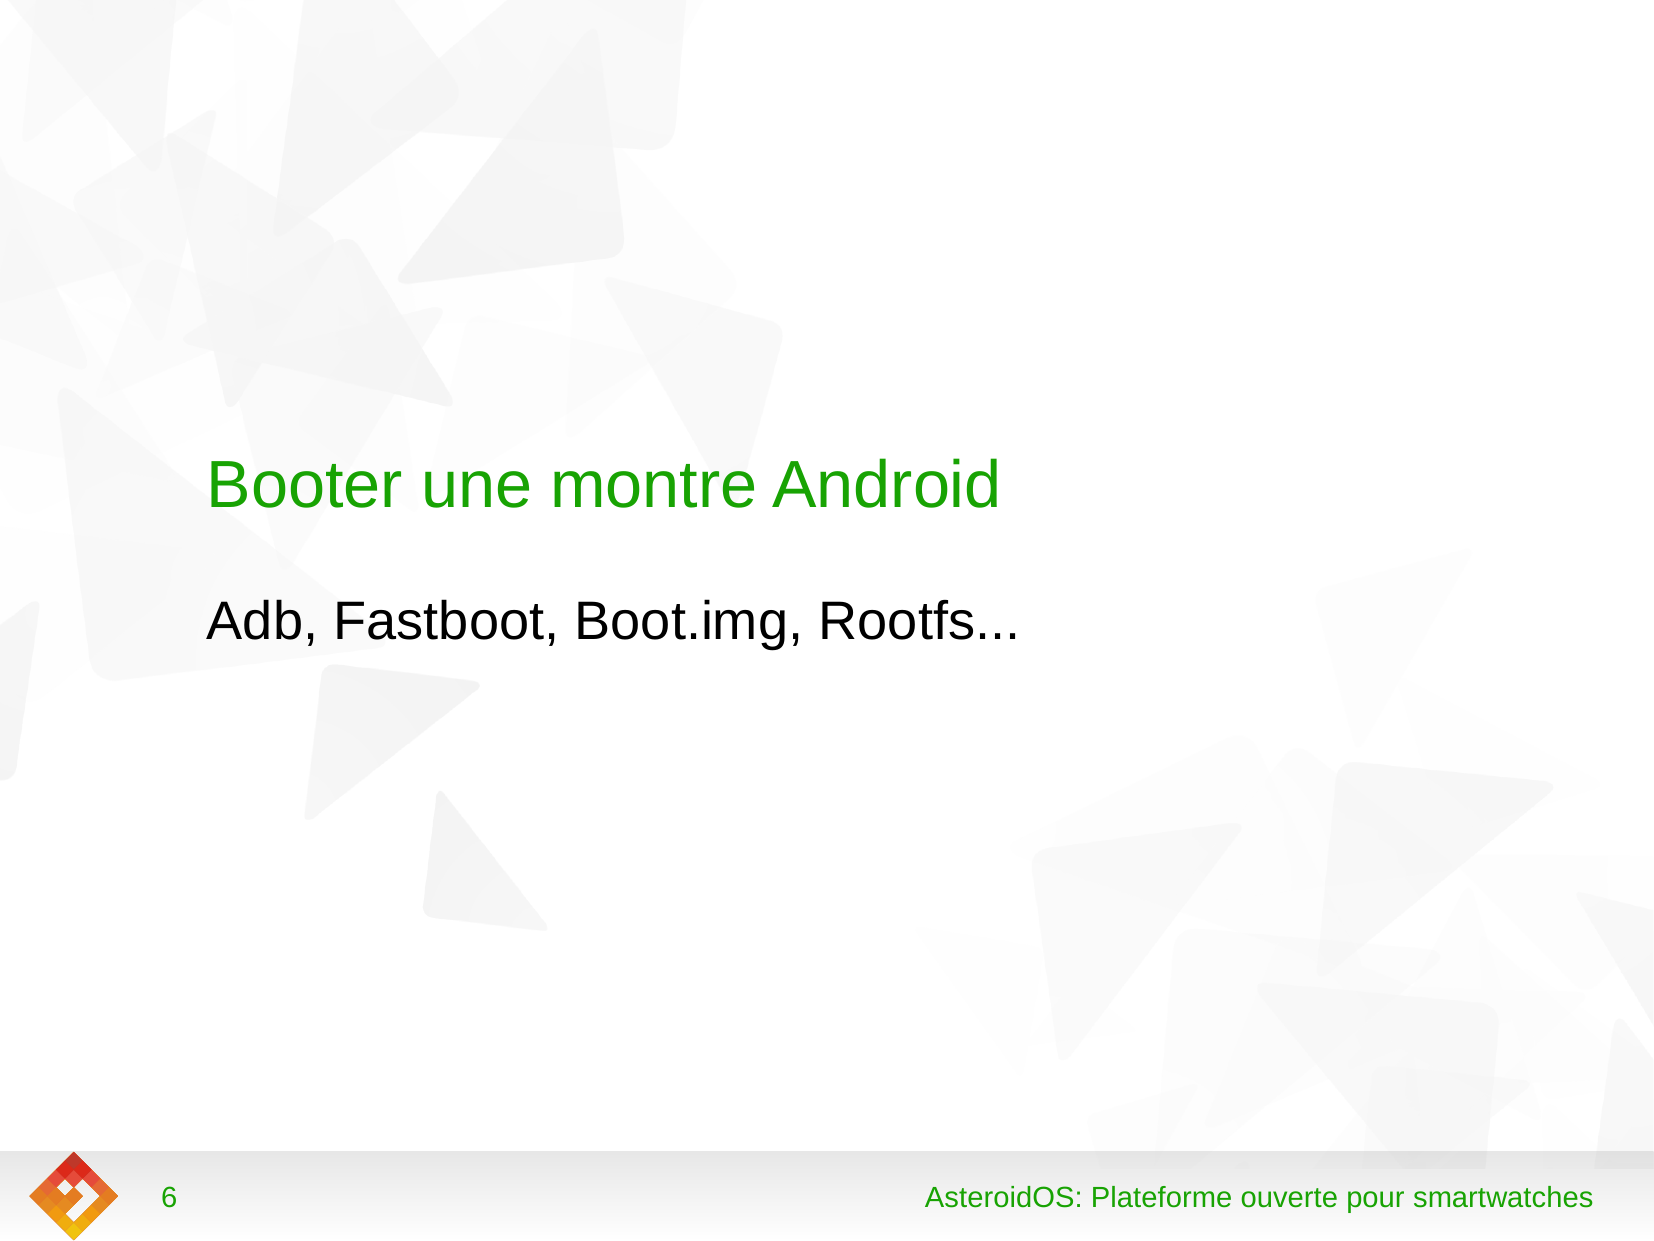

# Booter une montre Android
Adb, Fastboot, Boot.img, Rootfs...
6
AsteroidOS: Plateforme ouverte pour smartwatches